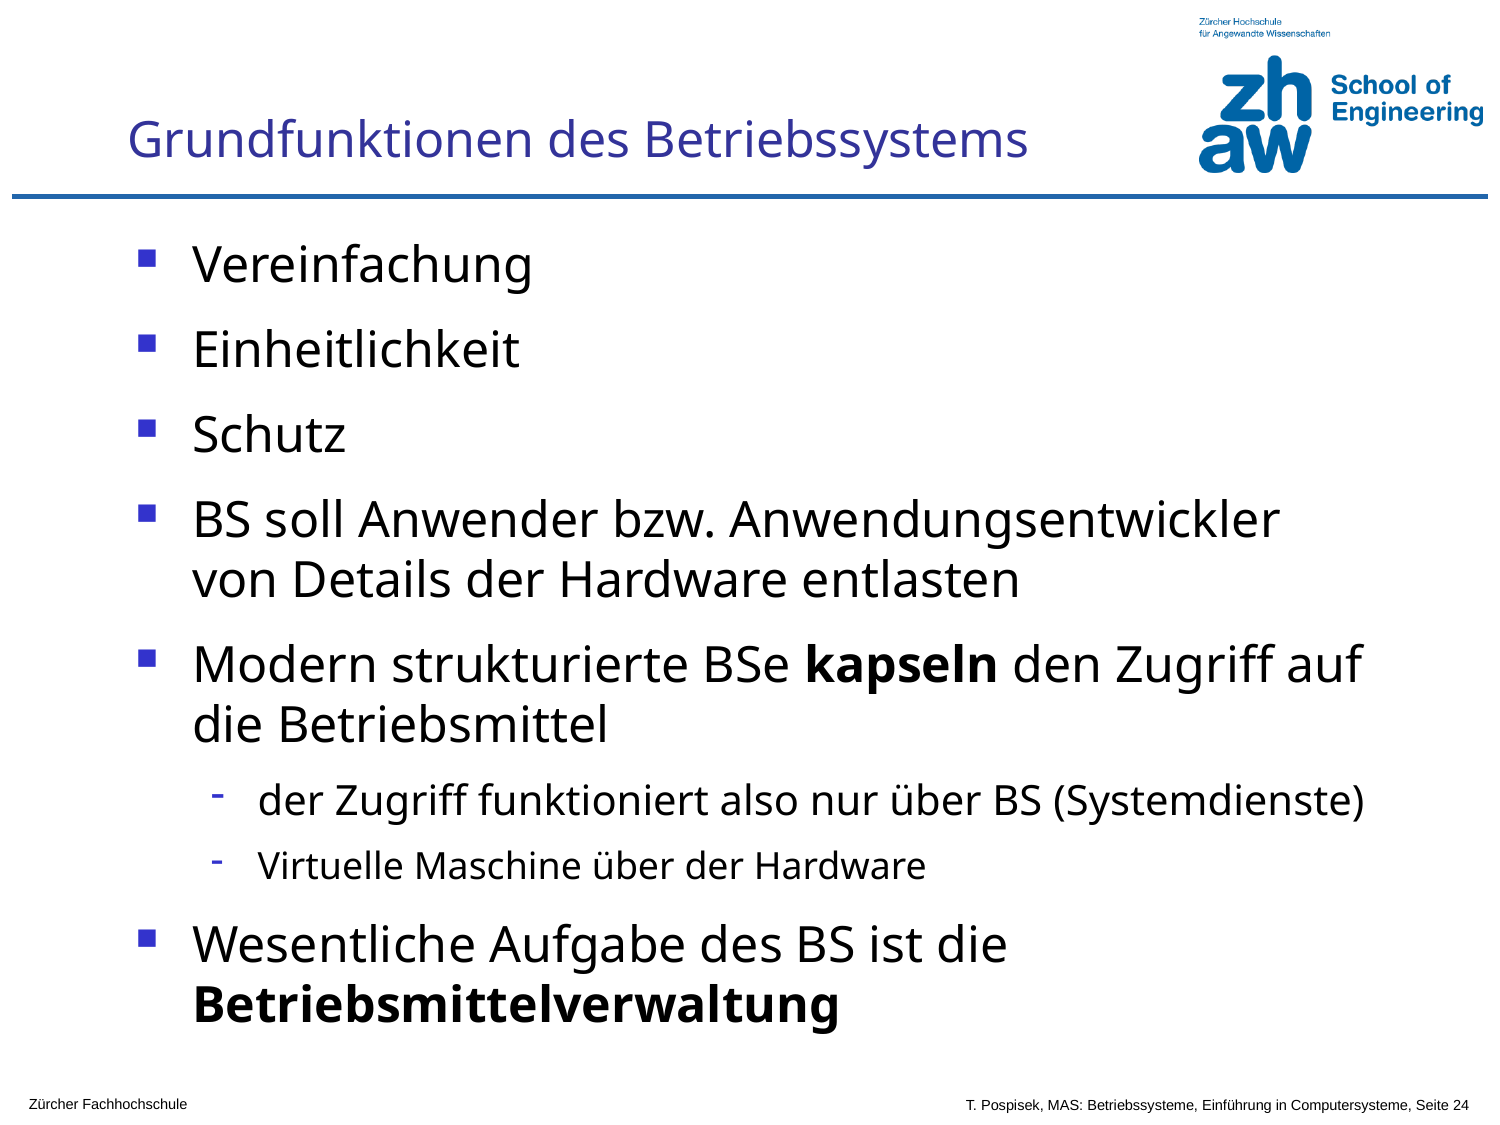

# Grundfunktionen des Betriebssystems
Vereinfachung
Einheitlichkeit
Schutz
BS soll Anwender bzw. Anwendungsentwickler von Details der Hardware entlasten
Modern strukturierte BSe kapseln den Zugriff auf die Betriebsmittel
der Zugriff funktioniert also nur über BS (Systemdienste)
Virtuelle Maschine über der Hardware
Wesentliche Aufgabe des BS ist die Betriebsmittelverwaltung